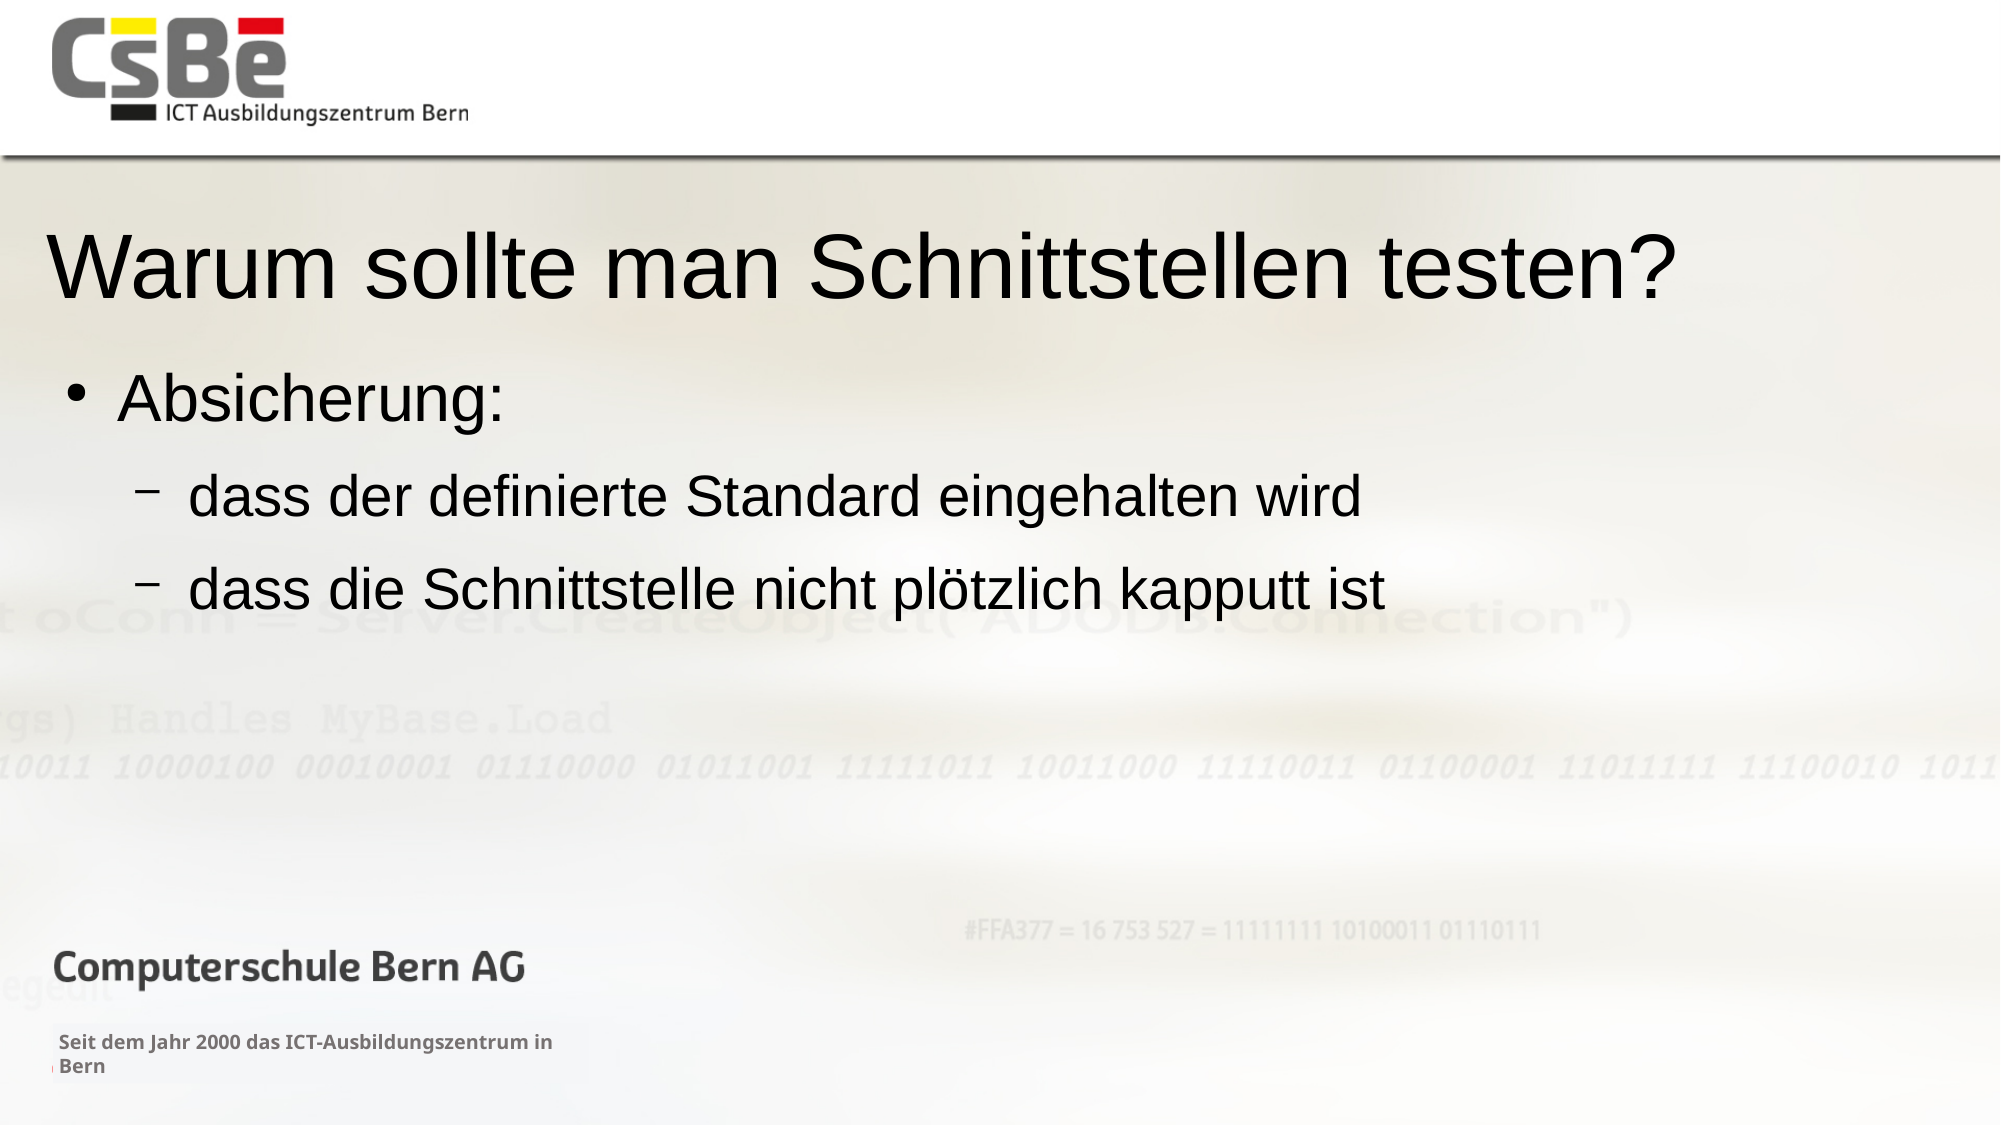

Warum sollte man Schnittstellen testen?
# Absicherung:
dass der definierte Standard eingehalten wird
dass die Schnittstelle nicht plötzlich kapputt ist